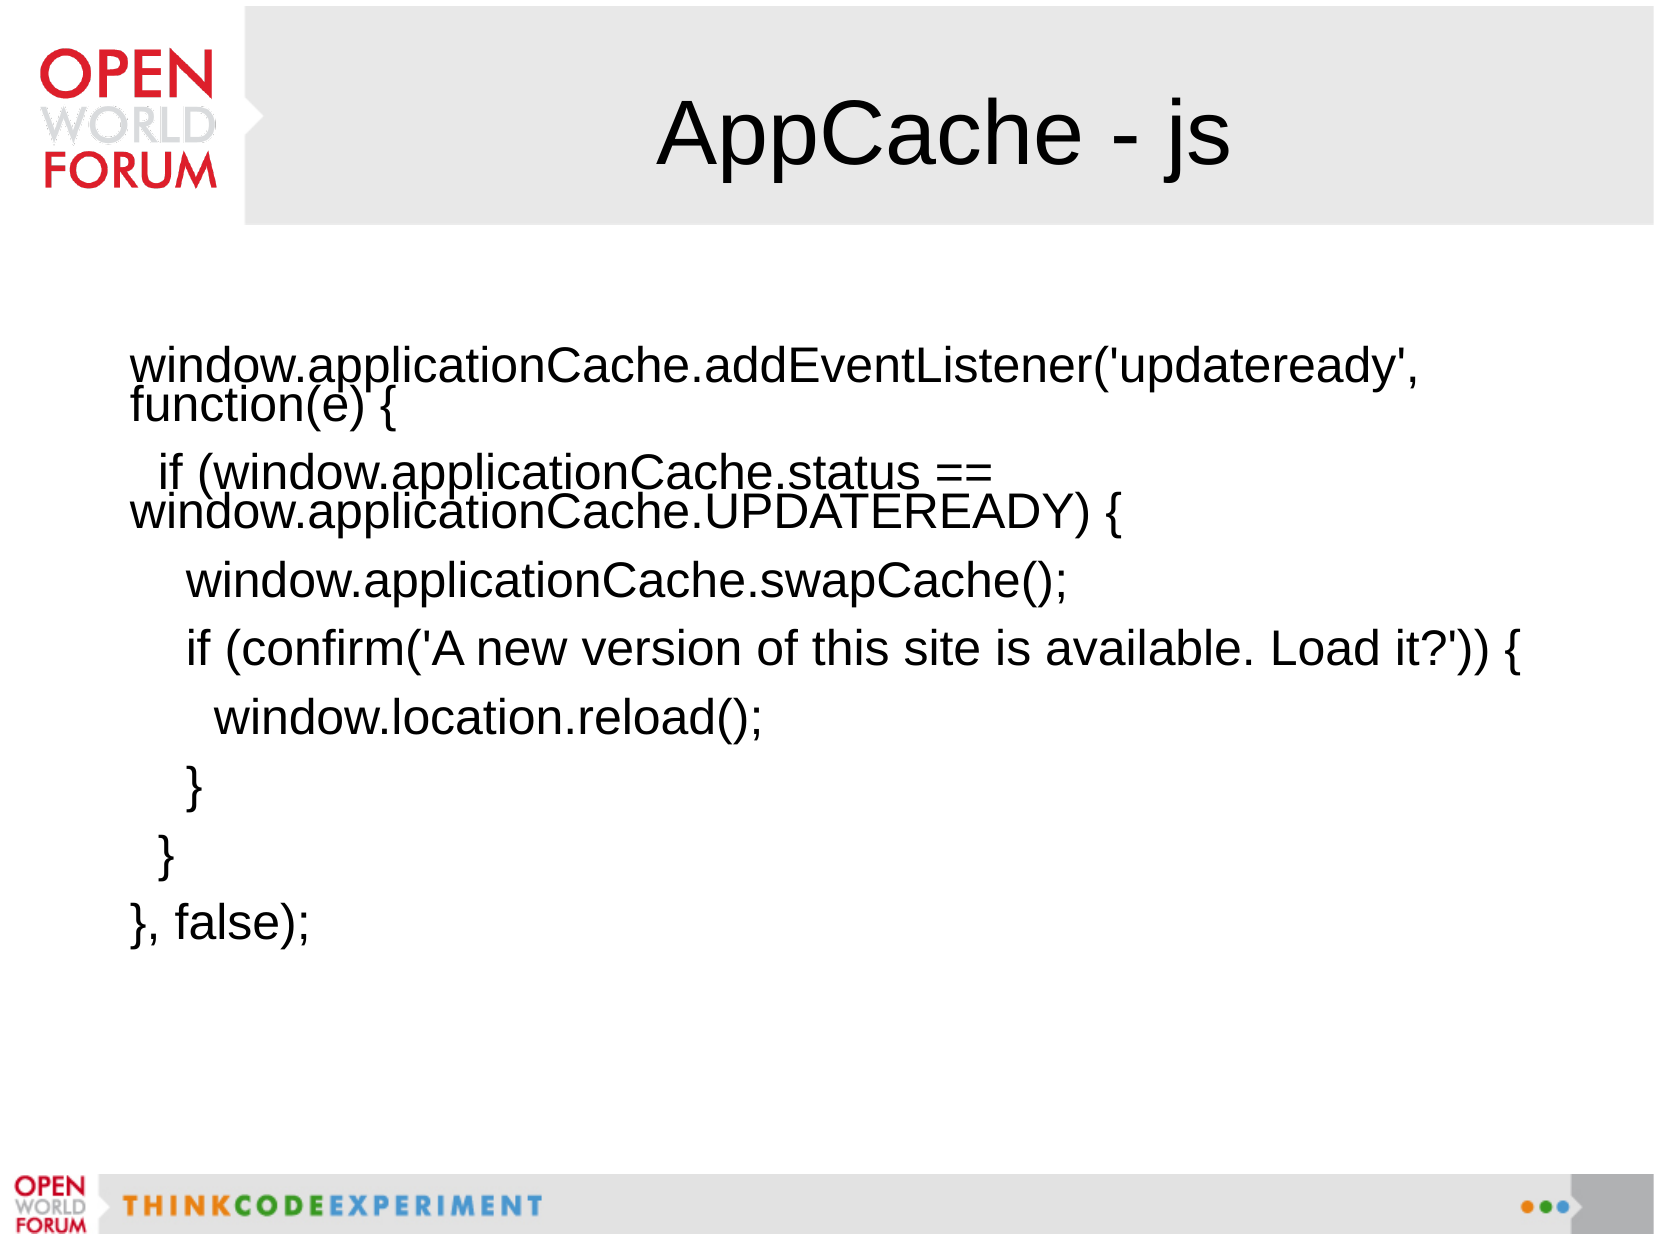

# AppCache - js
window.applicationCache.addEventListener('updateready', function(e) {
 if (window.applicationCache.status == window.applicationCache.UPDATEREADY) {
 window.applicationCache.swapCache();
 if (confirm('A new version of this site is available. Load it?')) {
 window.location.reload();
 }
 }
}, false);